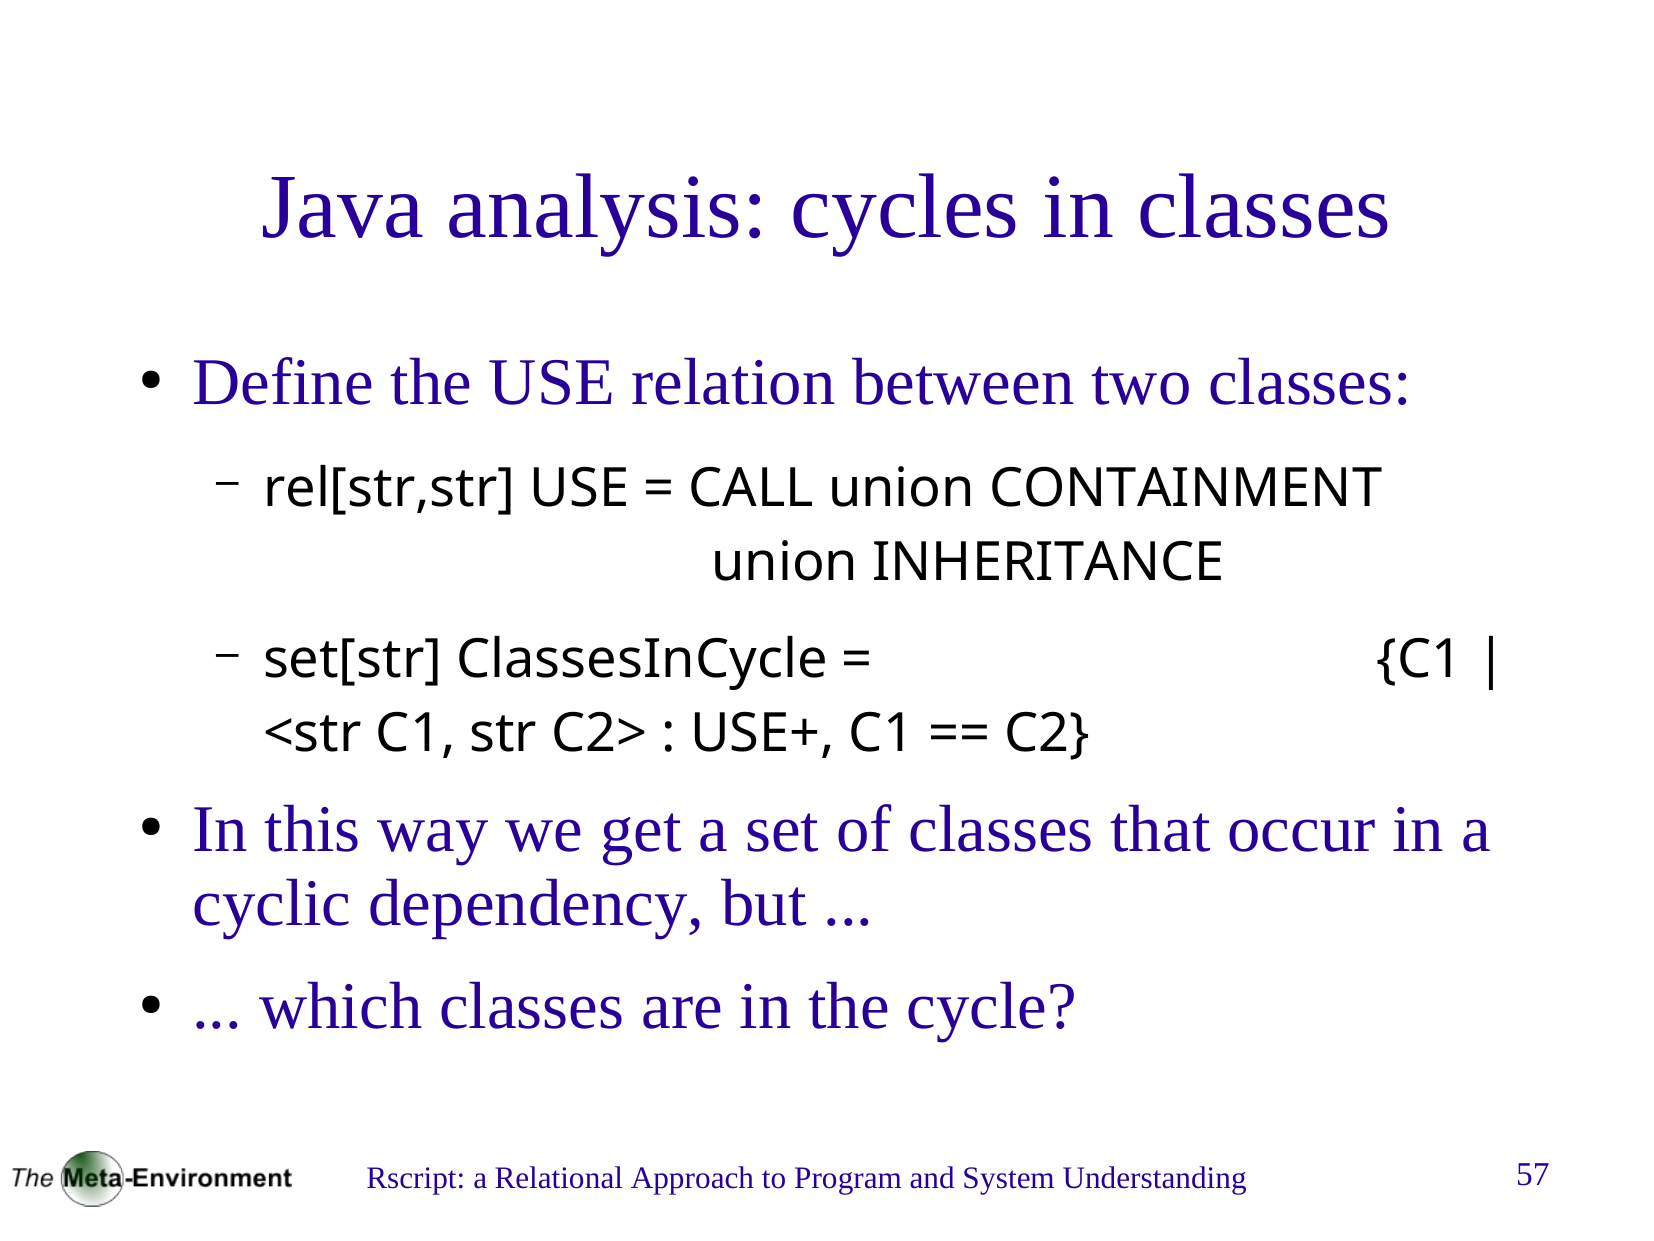

# Java analysis: cycles in classes
Define the USE relation between two classes:
rel[str,str] USE = CALL union CONTAINMENT union INHERITANCE
set[str] ClassesInCycle = {C1 | <str C1, str C2> : USE+, C1 == C2}
In this way we get a set of classes that occur in a cyclic dependency, but ...
... which classes are in the cycle?